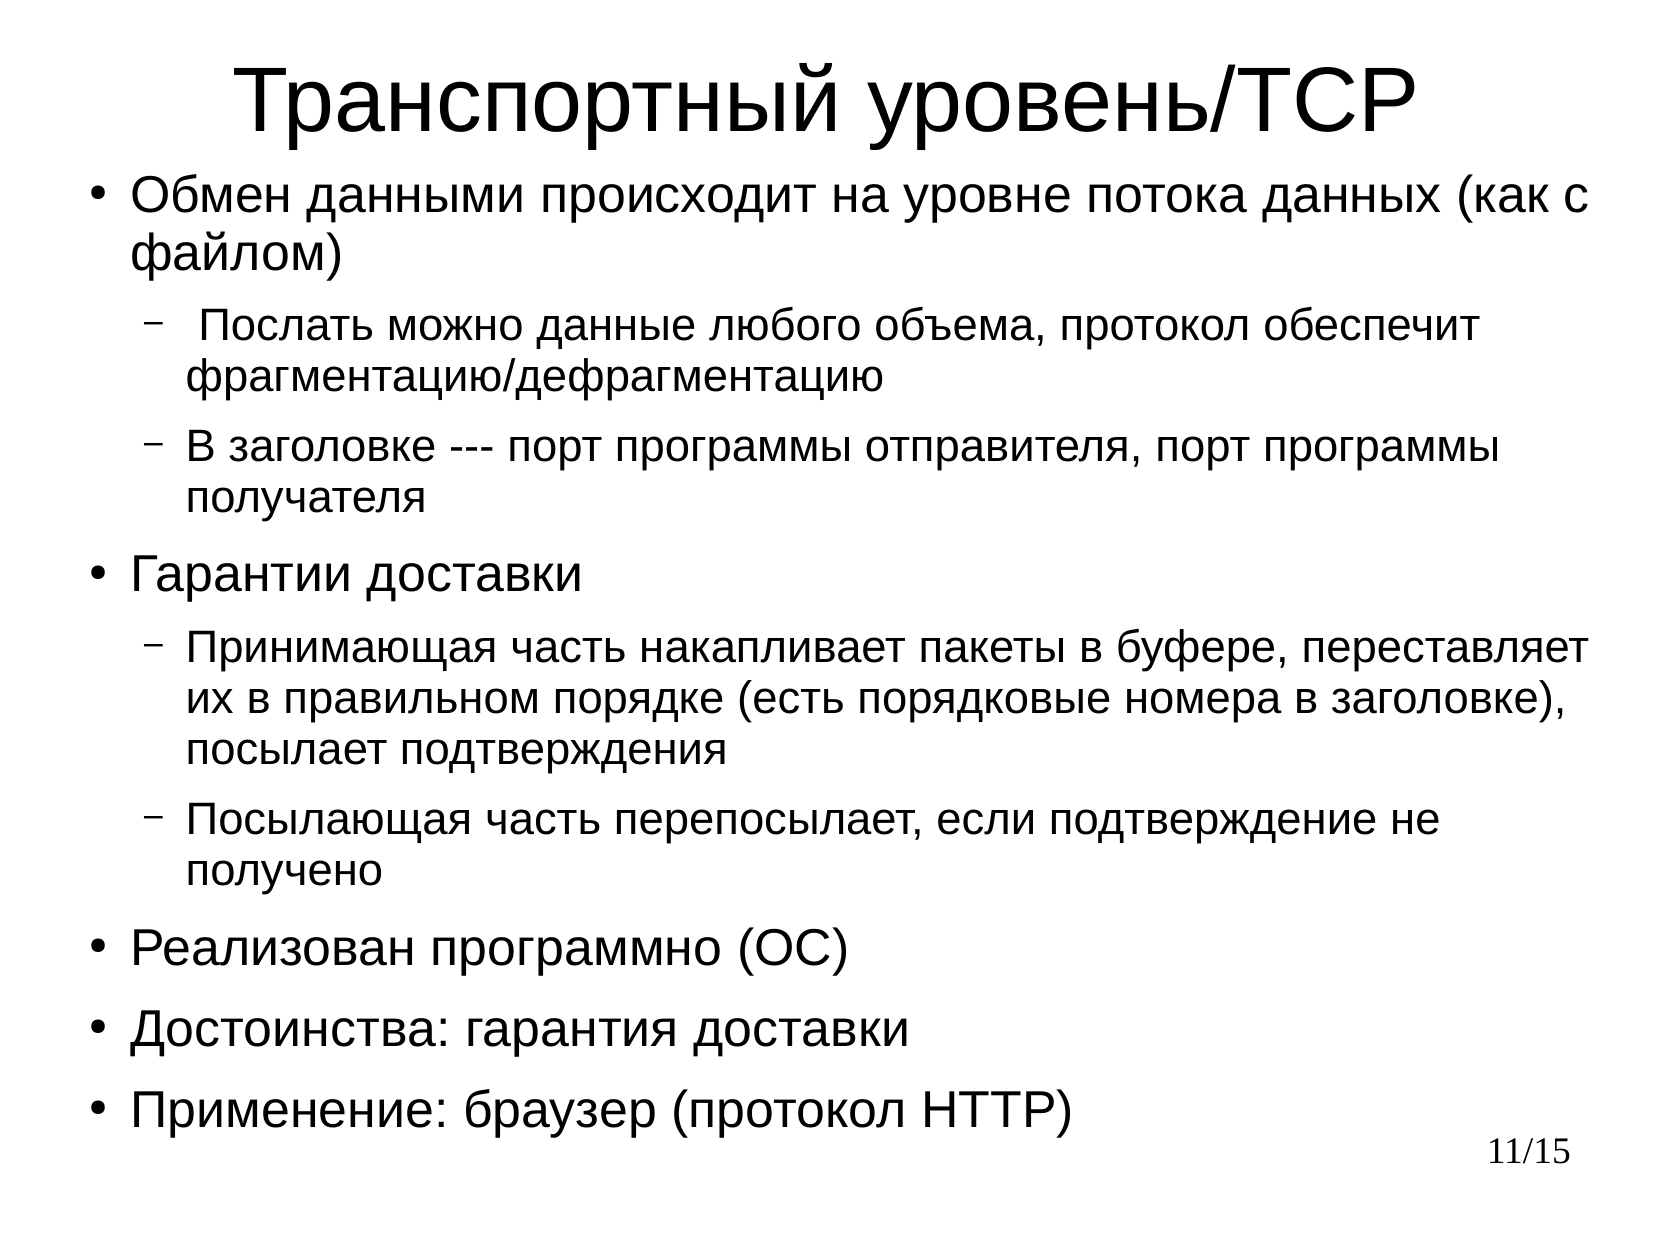

# Транспортный уровень/TCP
Обмен данными происходит на уровне потока данных (как с файлом)
 Послать можно данные любого объема, протокол обеспечит фрагментацию/дефрагментацию
В заголовке --- порт программы отправителя, порт программы получателя
Гарантии доставки
Принимающая часть накапливает пакеты в буфере, переставляет их в правильном порядке (есть порядковые номера в заголовке), посылает подтверждения
Посылающая часть перепосылает, если подтверждение не получено
Реализован программно (ОС)
Достоинства: гарантия доставки
Применение: браузер (протокол HTTP)
11